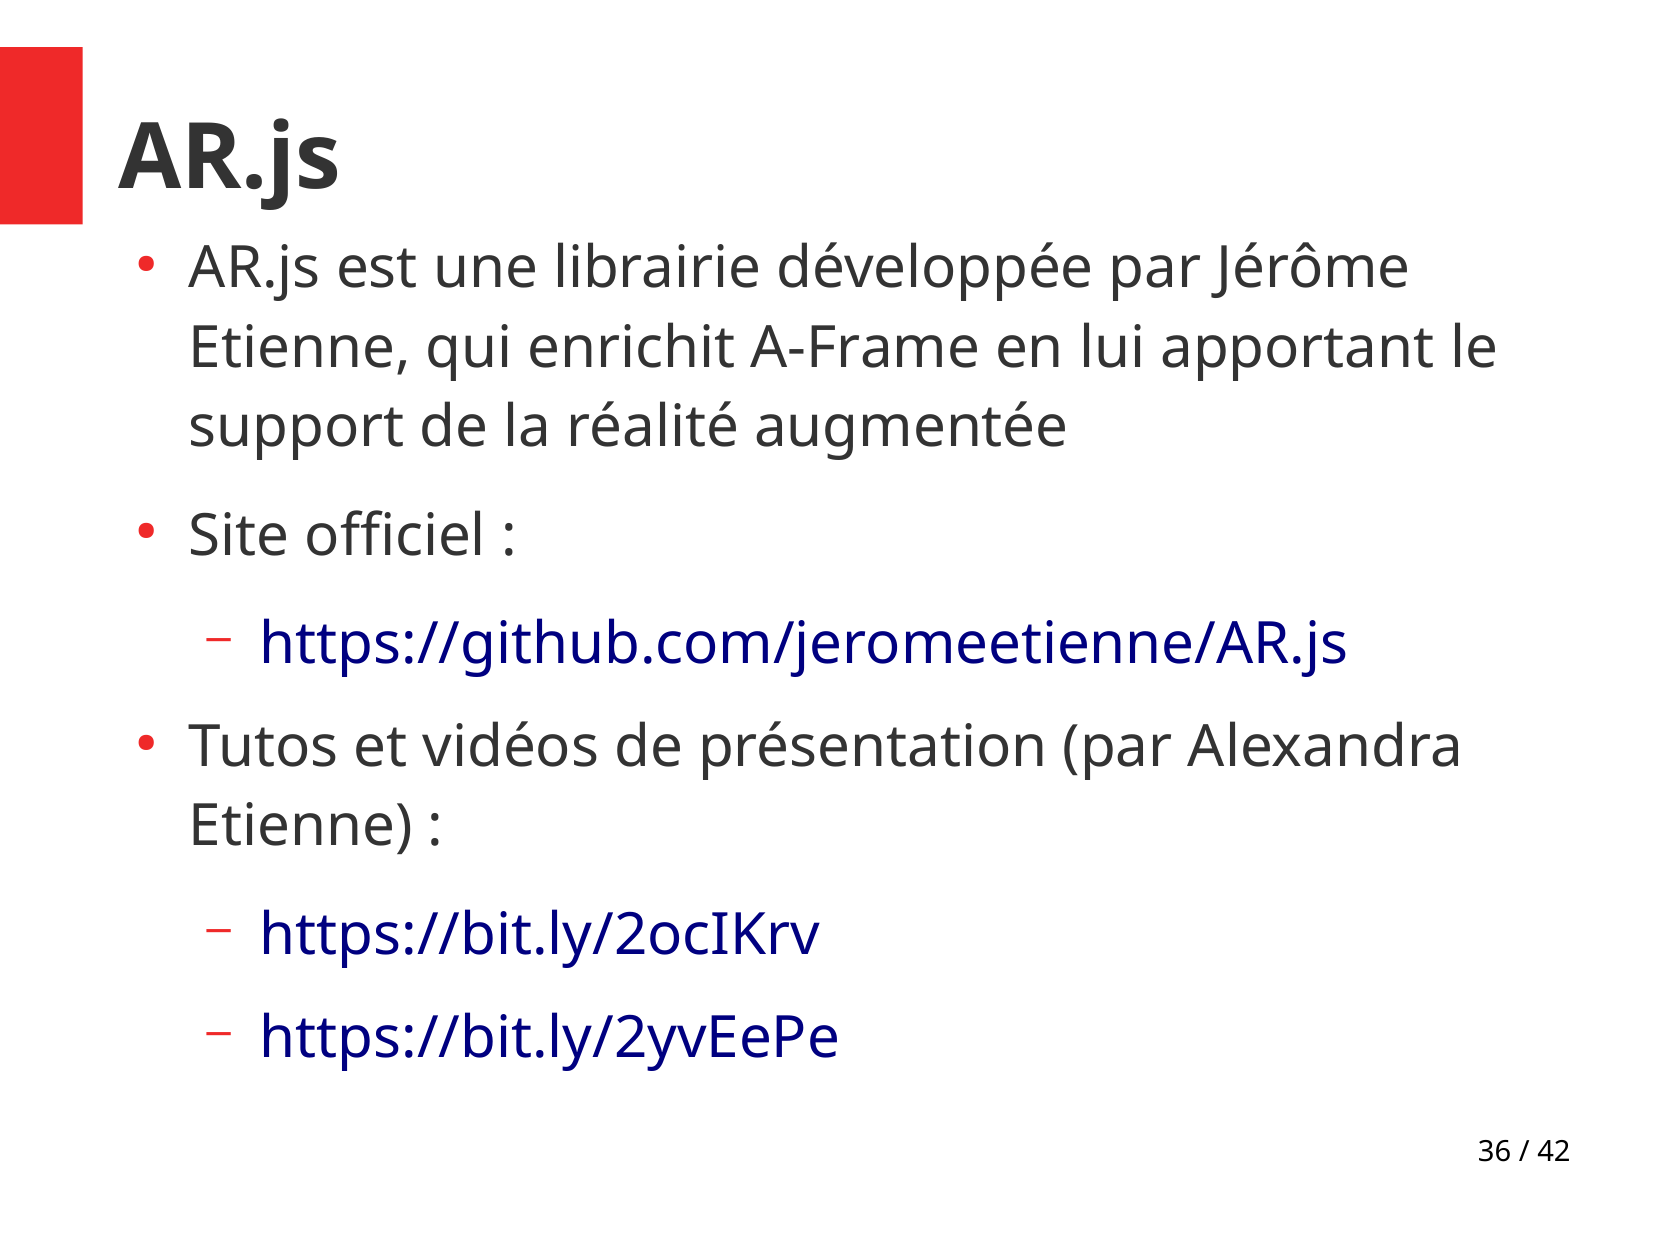

# AR.js
AR.js est une librairie développée par Jérôme Etienne, qui enrichit A-Frame en lui apportant le support de la réalité augmentée
Site officiel :
https://github.com/jeromeetienne/AR.js
Tutos et vidéos de présentation (par Alexandra Etienne) :
https://bit.ly/2ocIKrv
https://bit.ly/2yvEePe
36